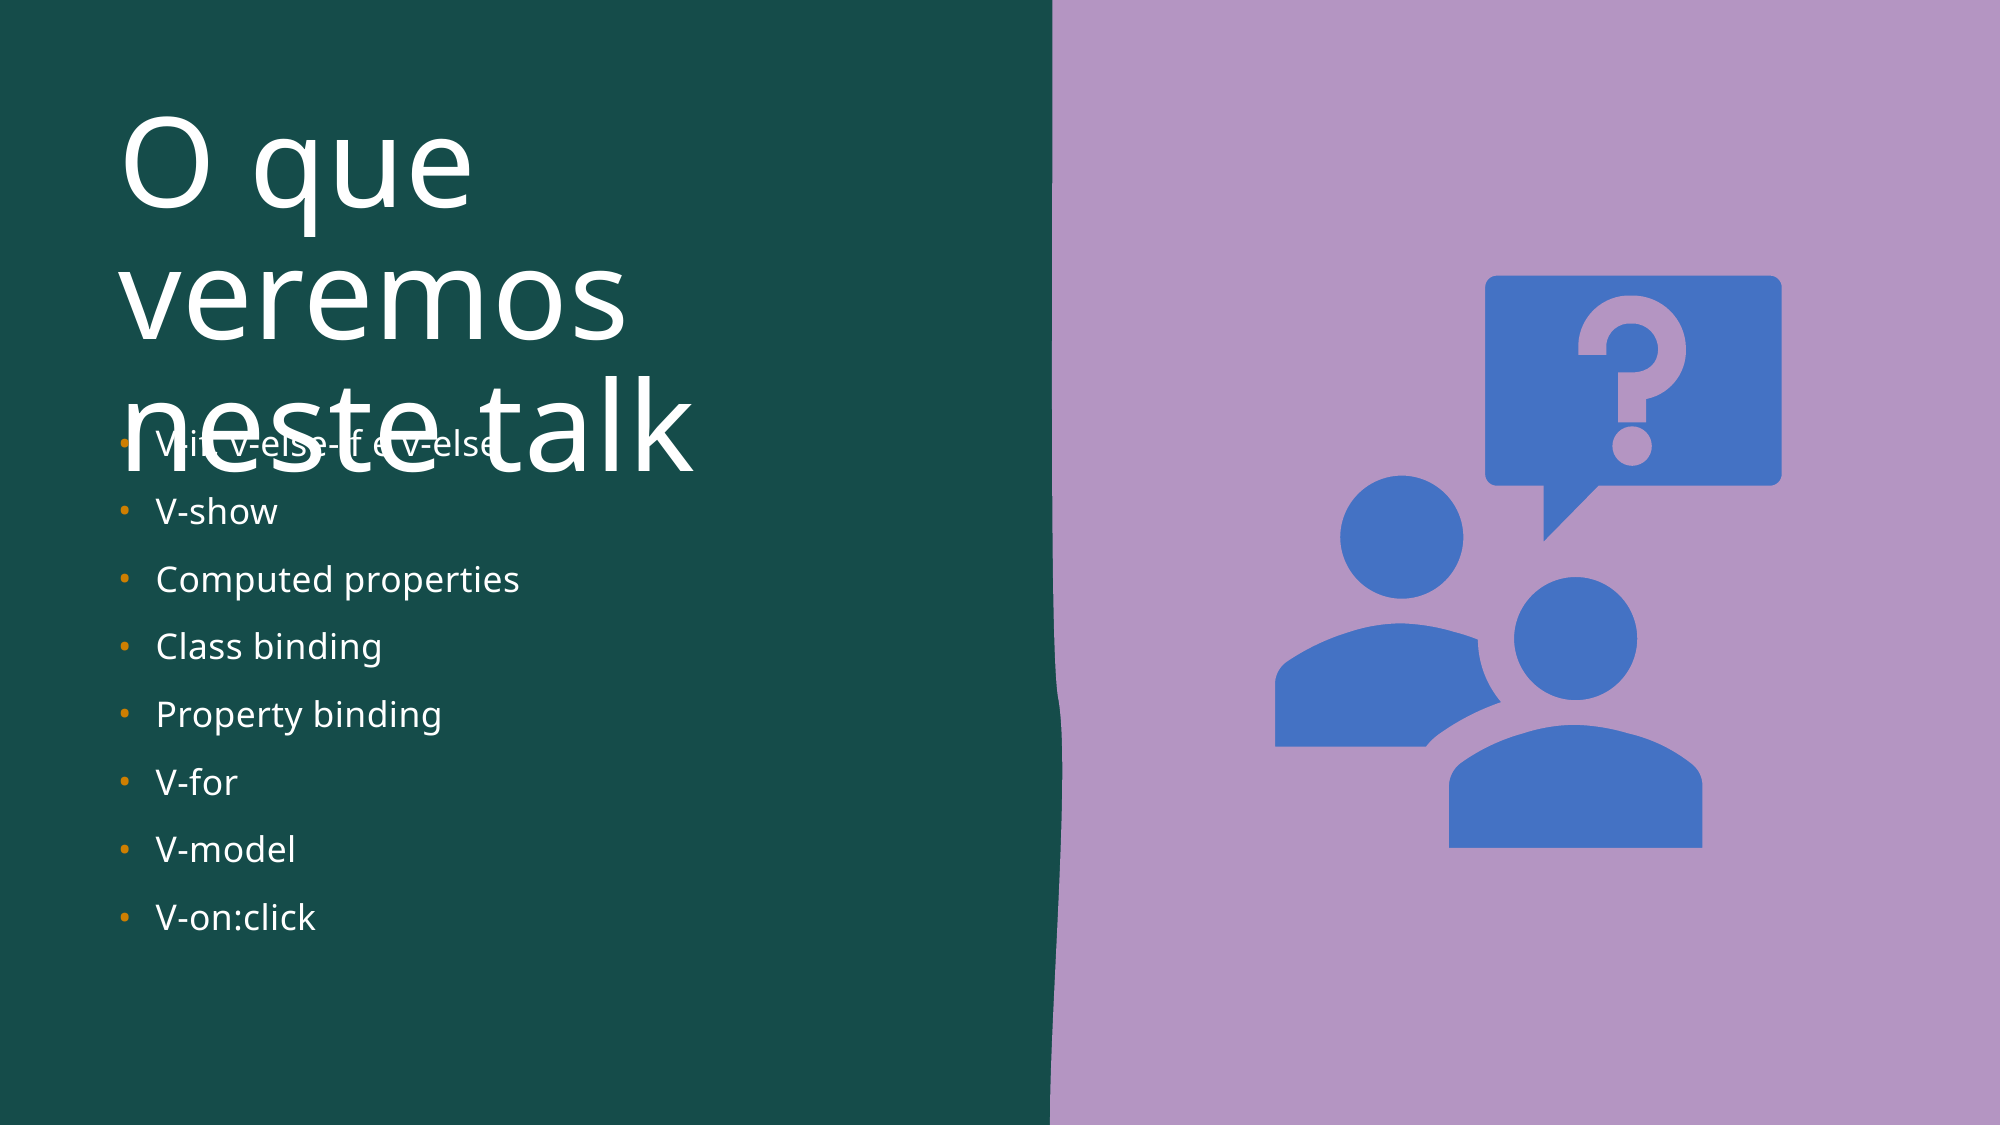

# O que veremos neste talk
V-if, v-else-if e v-else
V-show
Computed properties
Class binding
Property binding
V-for
V-model
V-on:click